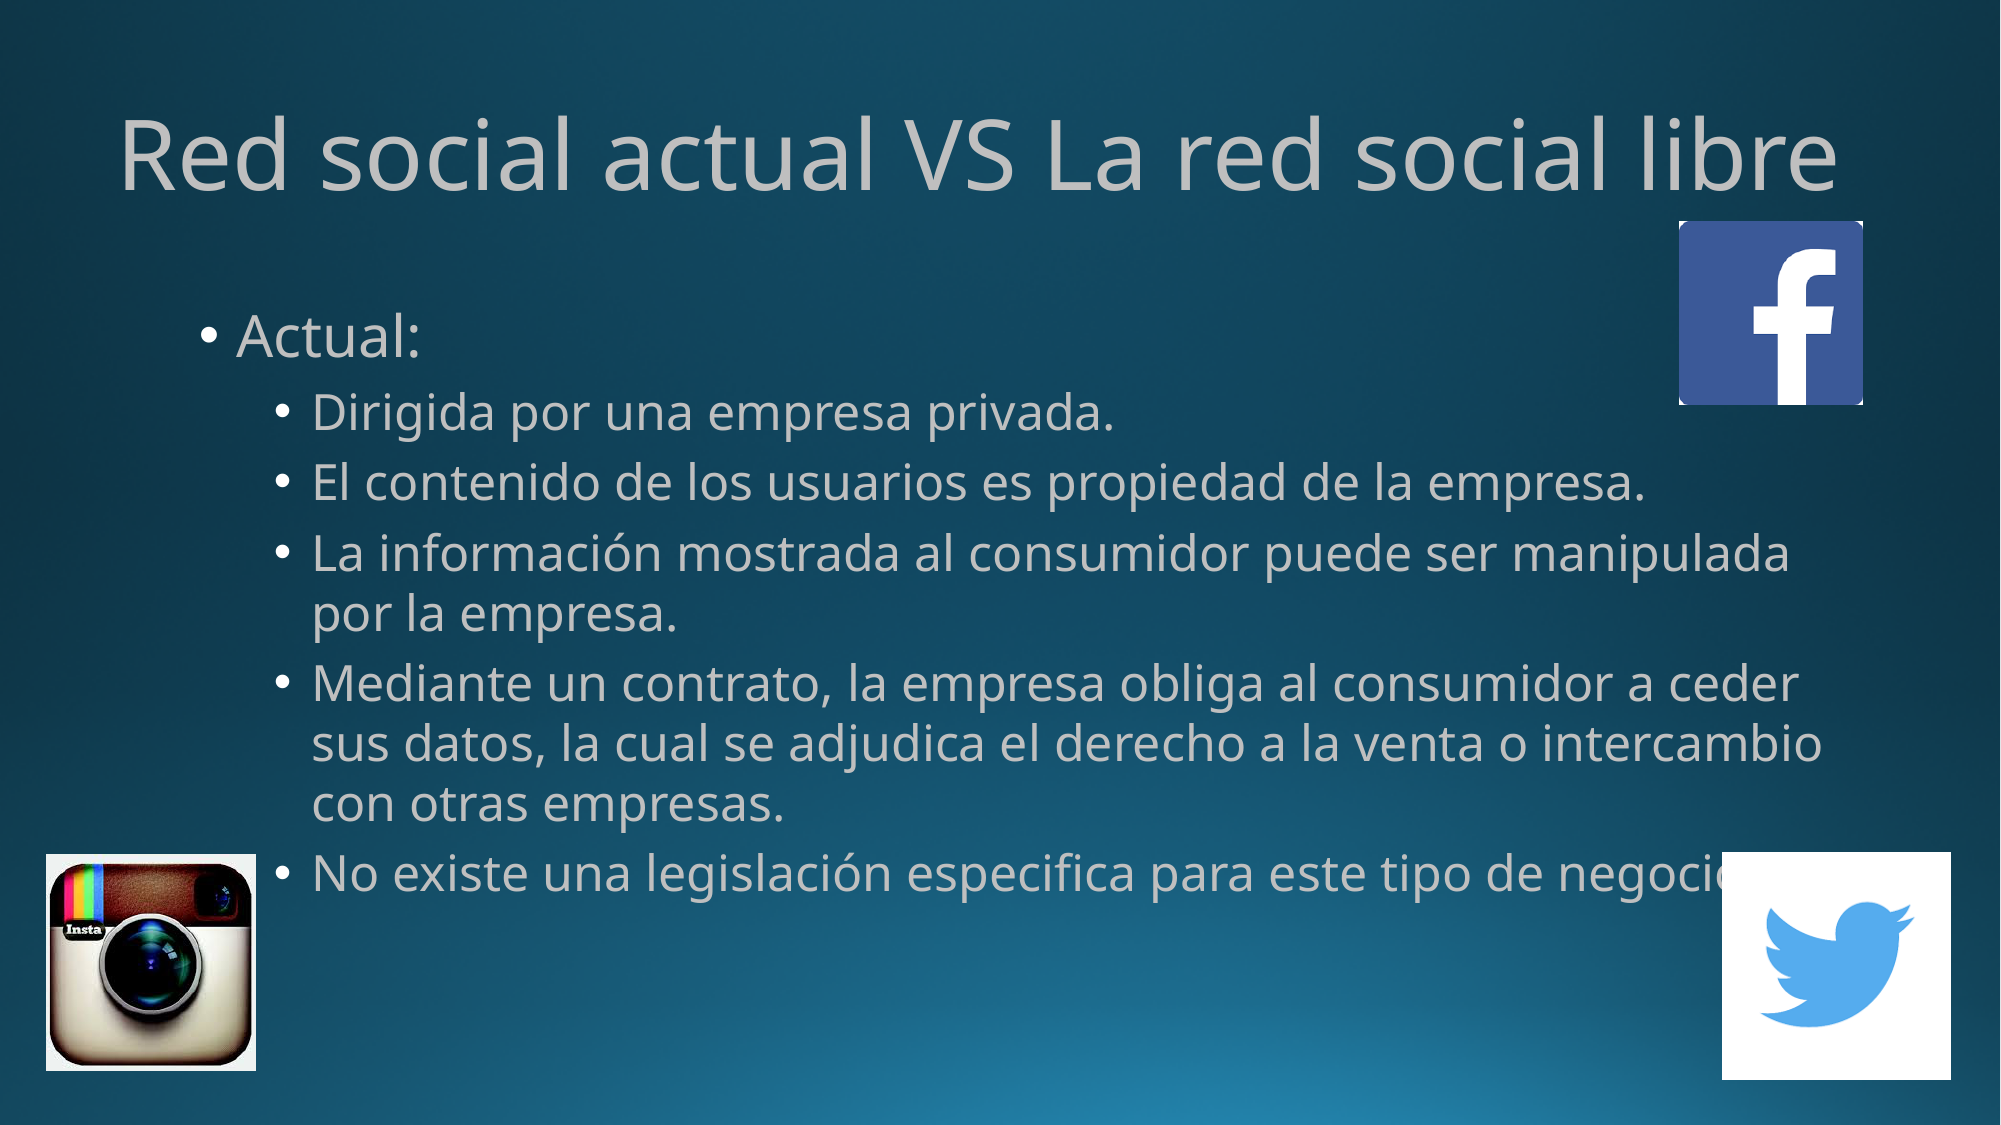

# Red social actual VS La red social libre
Actual:
Dirigida por una empresa privada.
El contenido de los usuarios es propiedad de la empresa.
La información mostrada al consumidor puede ser manipulada por la empresa.
Mediante un contrato, la empresa obliga al consumidor a ceder sus datos, la cual se adjudica el derecho a la venta o intercambio con otras empresas.
No existe una legislación especifica para este tipo de negocio